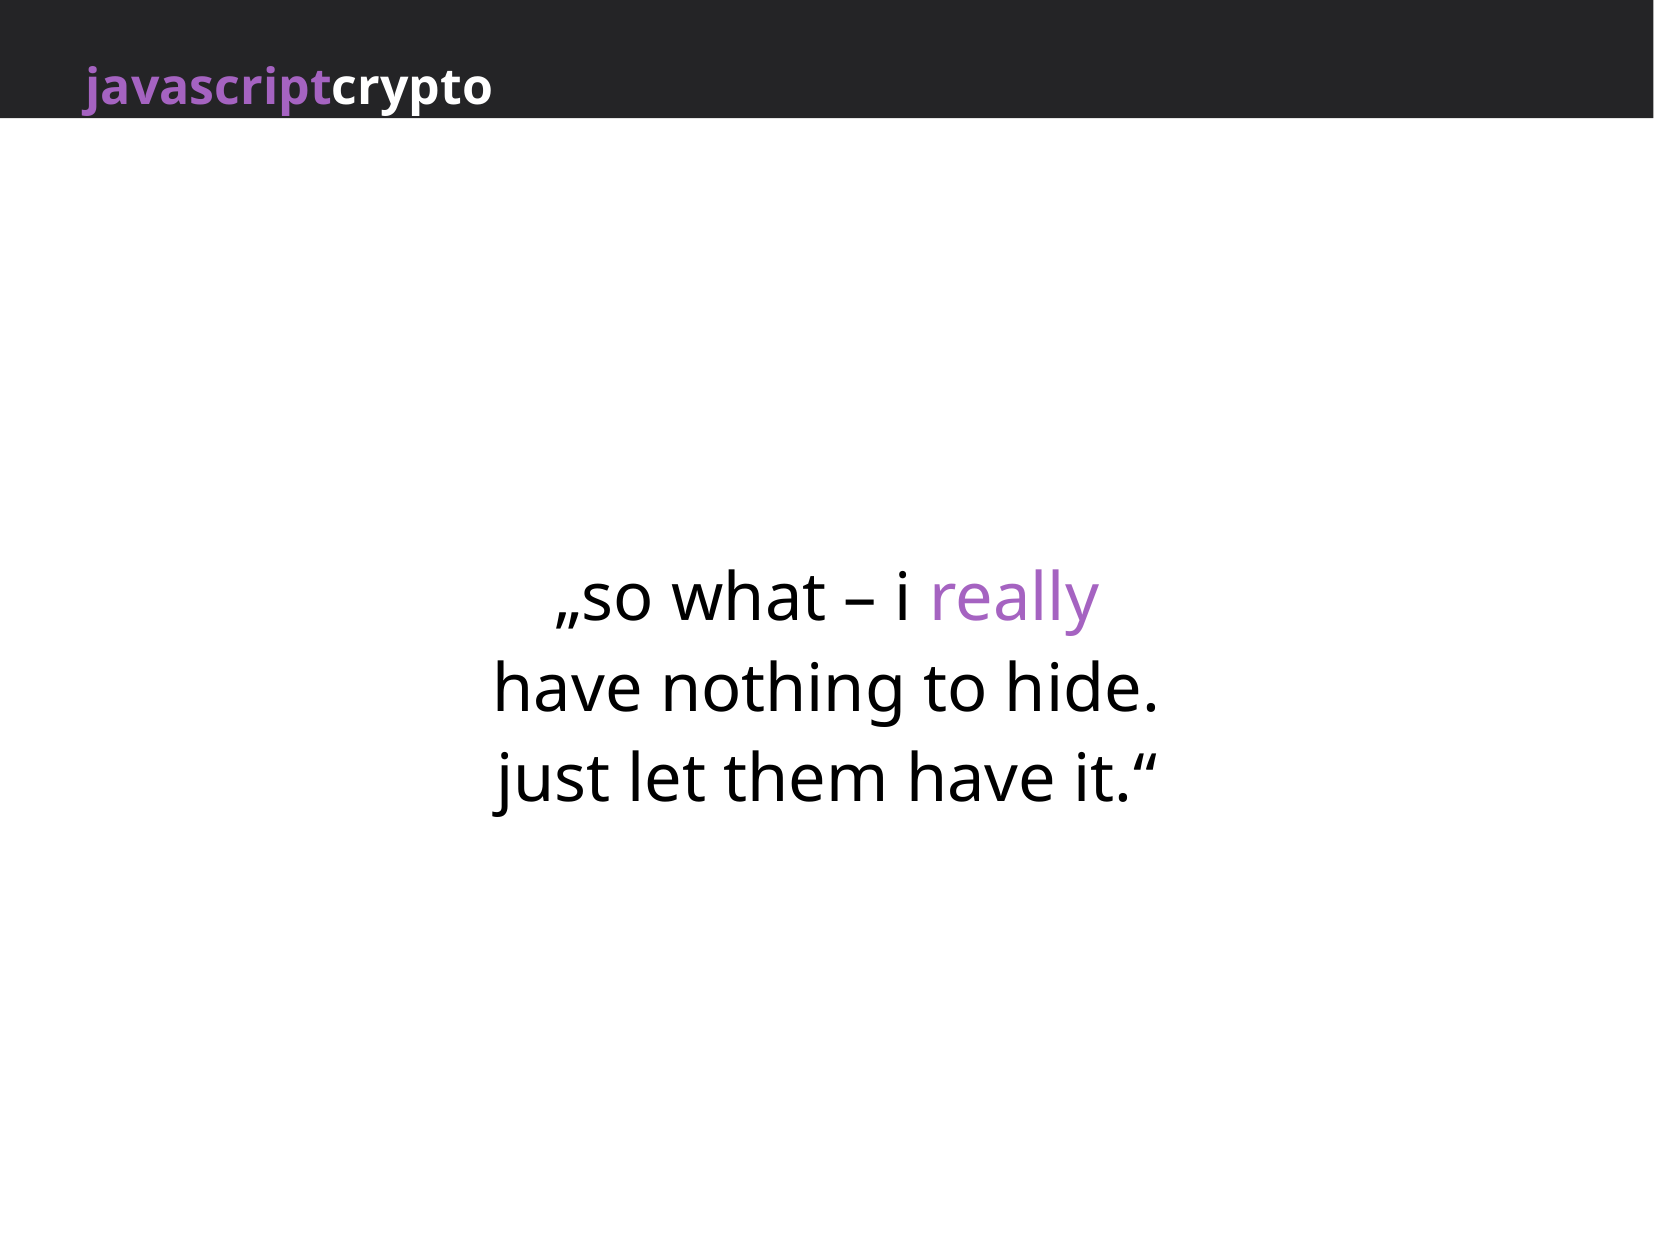

javascriptcrypto
„so what – i really
have nothing to hide.
just let them have it.“